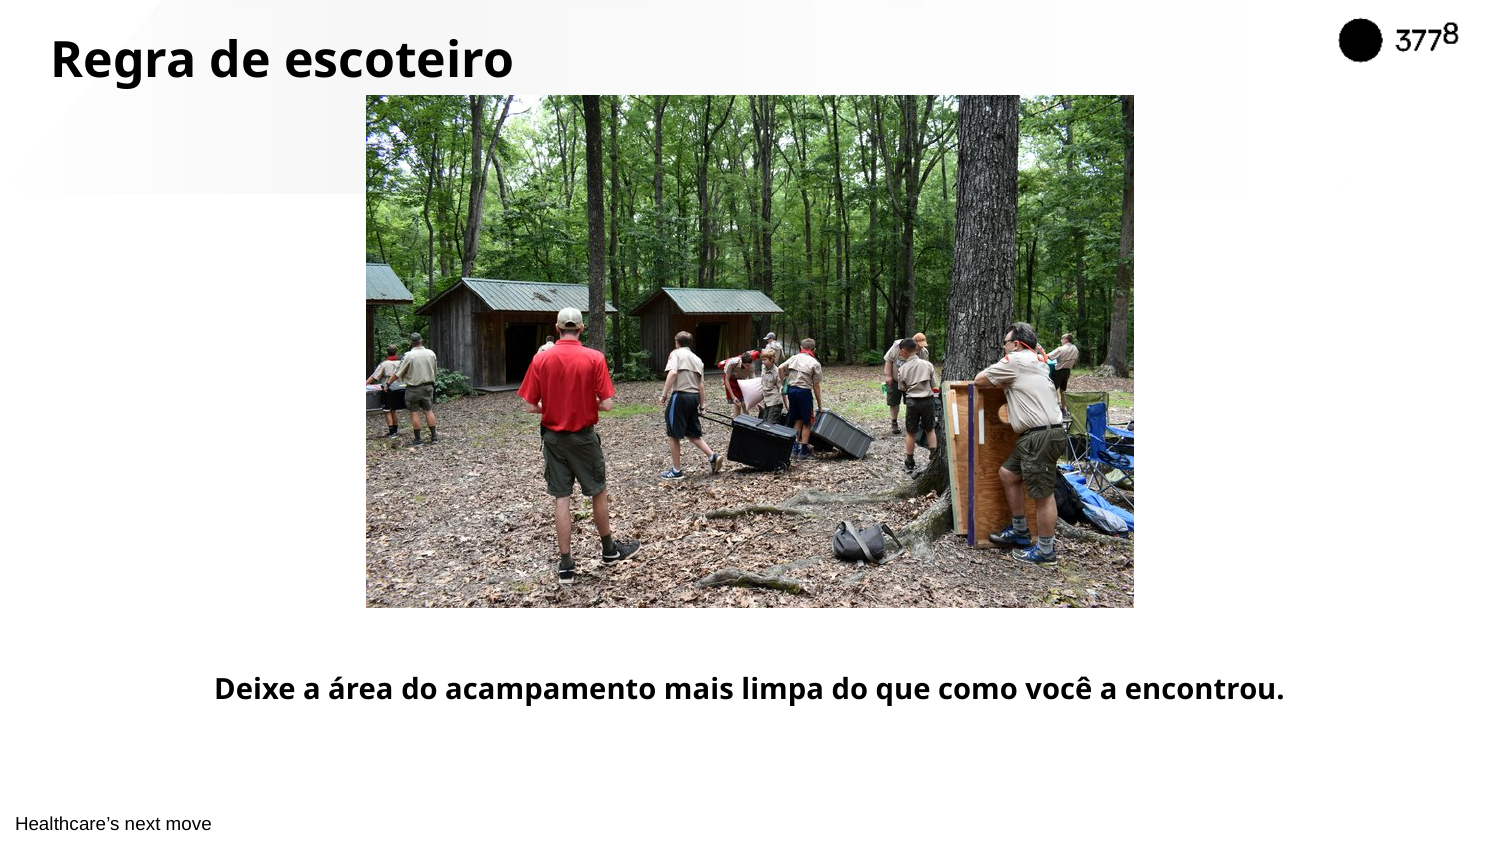

# Regra de escoteiro
Deixe a área do acampamento mais limpa do que como você a encontrou.